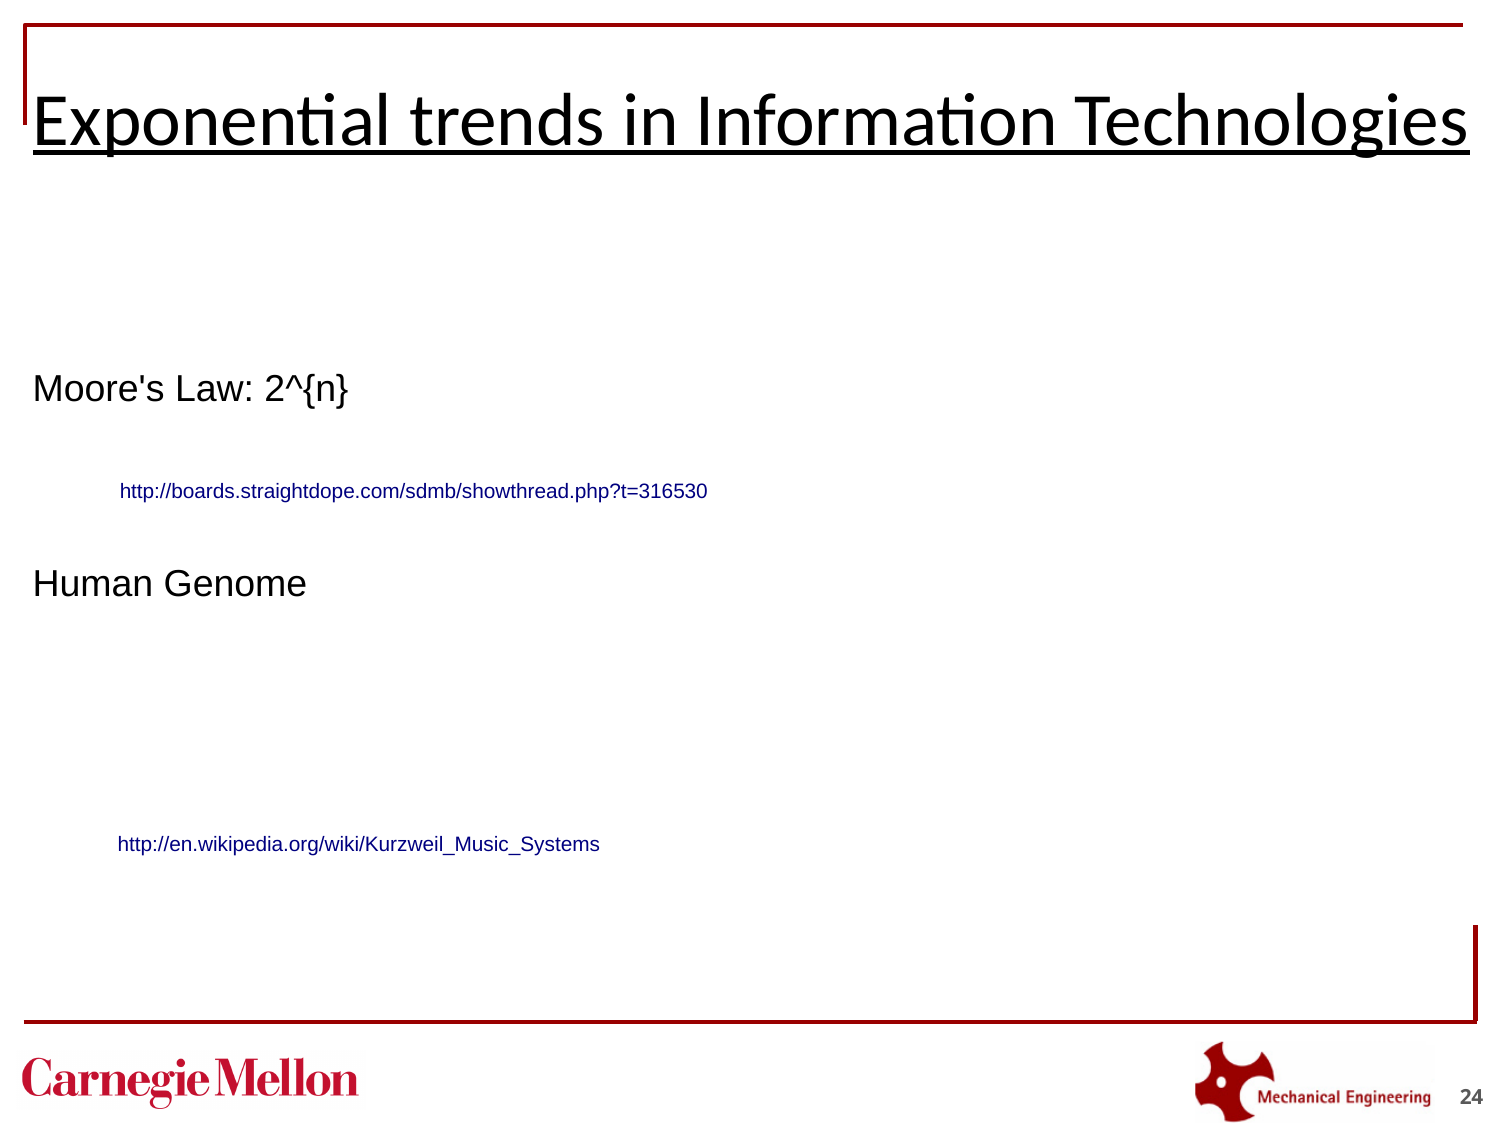

# Exponential trends in Information Technologies
Moore's Law: 2^{n}
http://boards.straightdope.com/sdmb/showthread.php?t=316530
Human Genome
http://en.wikipedia.org/wiki/Kurzweil_Music_Systems